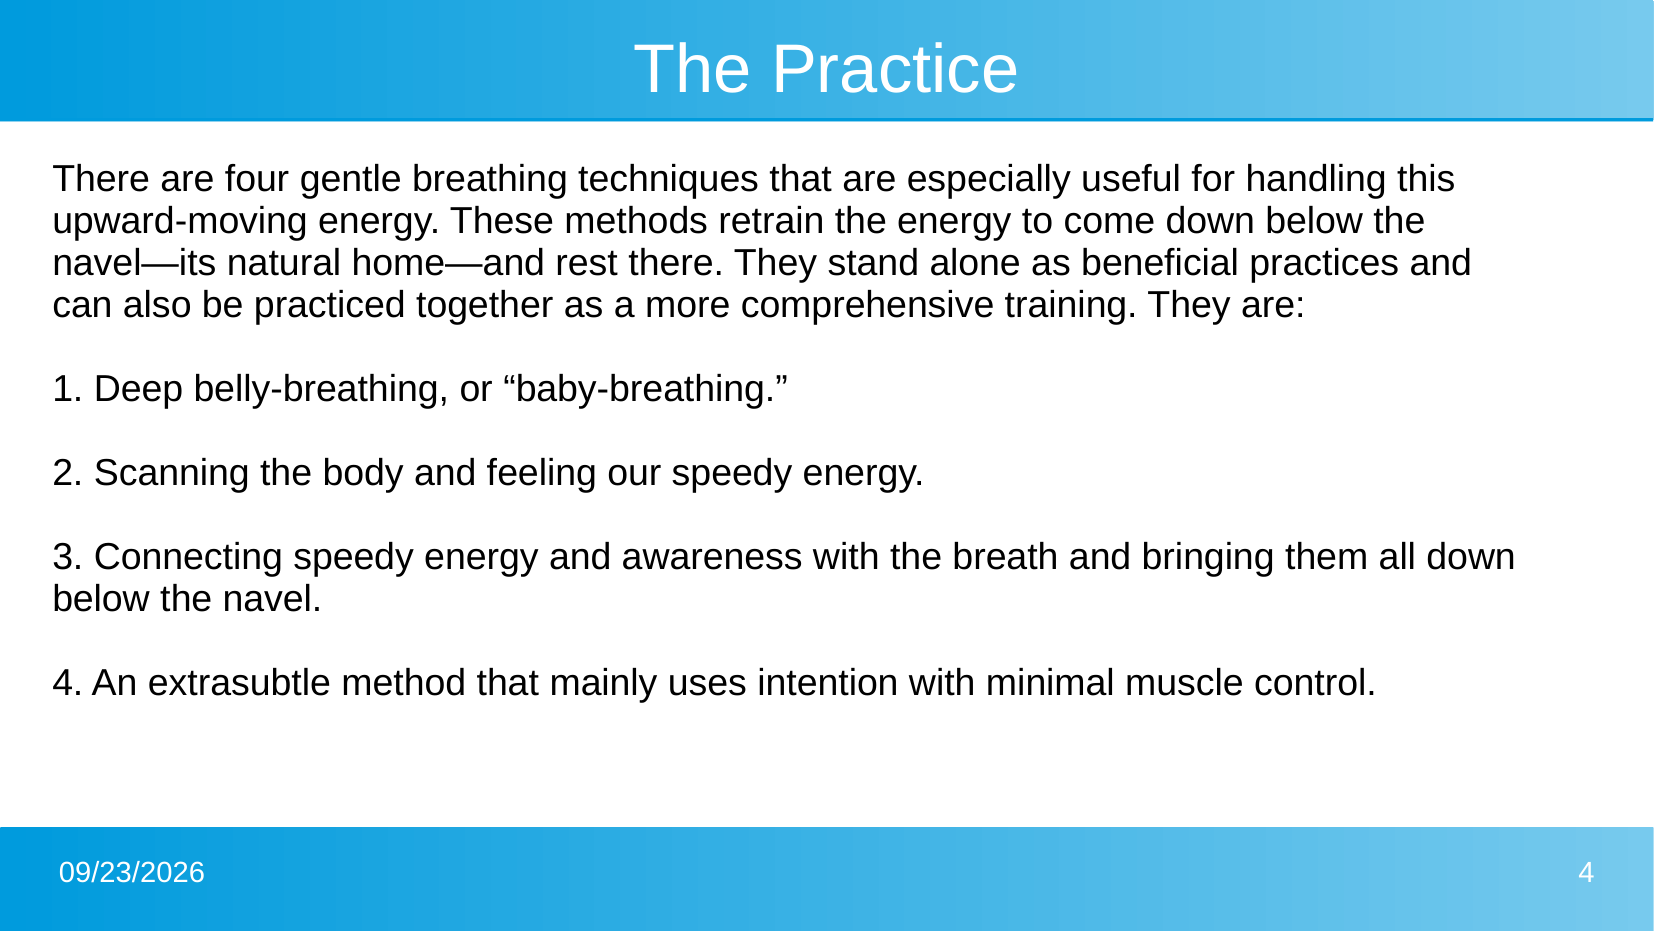

# The Practice
There are four gentle breathing techniques that are especially useful for handling this upward-moving energy. These methods retrain the energy to come down below the navel—its natural home—and rest there. They stand alone as beneficial practices and can also be practiced together as a more comprehensive training. They are:
1. Deep belly-breathing, or “baby-breathing.”
2. Scanning the body and feeling our speedy energy.
3. Connecting speedy energy and awareness with the breath and bringing them all down below the navel.
4. An extrasubtle method that mainly uses intention with minimal muscle control.
4